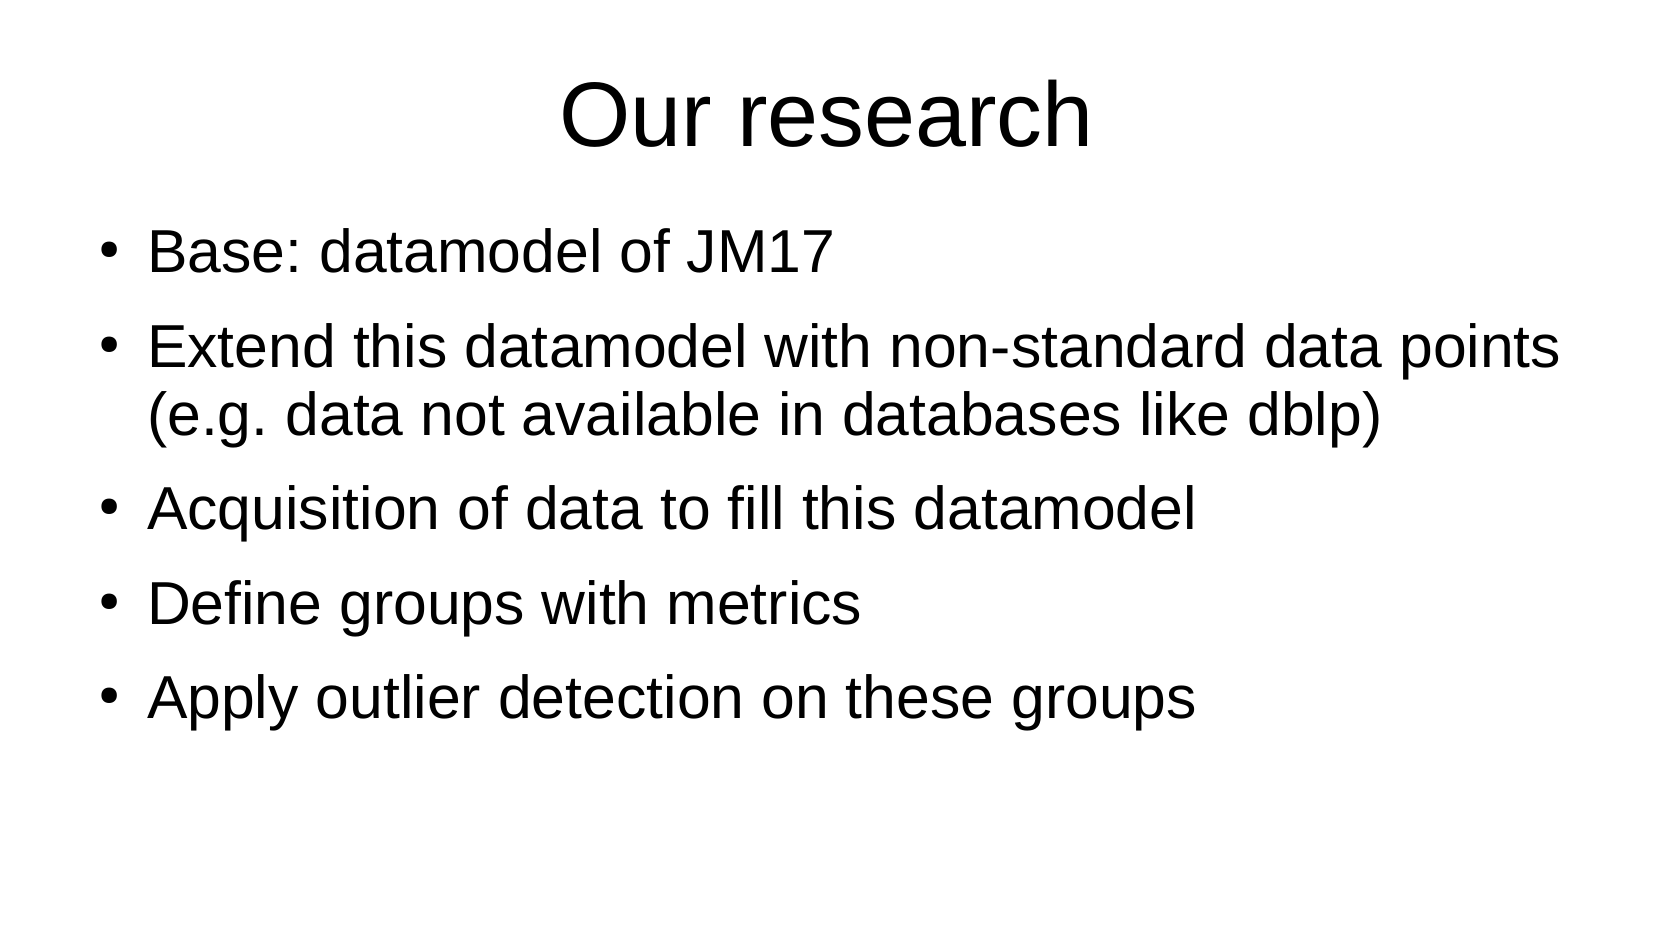

# Our research
Base: datamodel of JM17
Extend this datamodel with non-standard data points (e.g. data not available in databases like dblp)
Acquisition of data to fill this datamodel
Define groups with metrics
Apply outlier detection on these groups